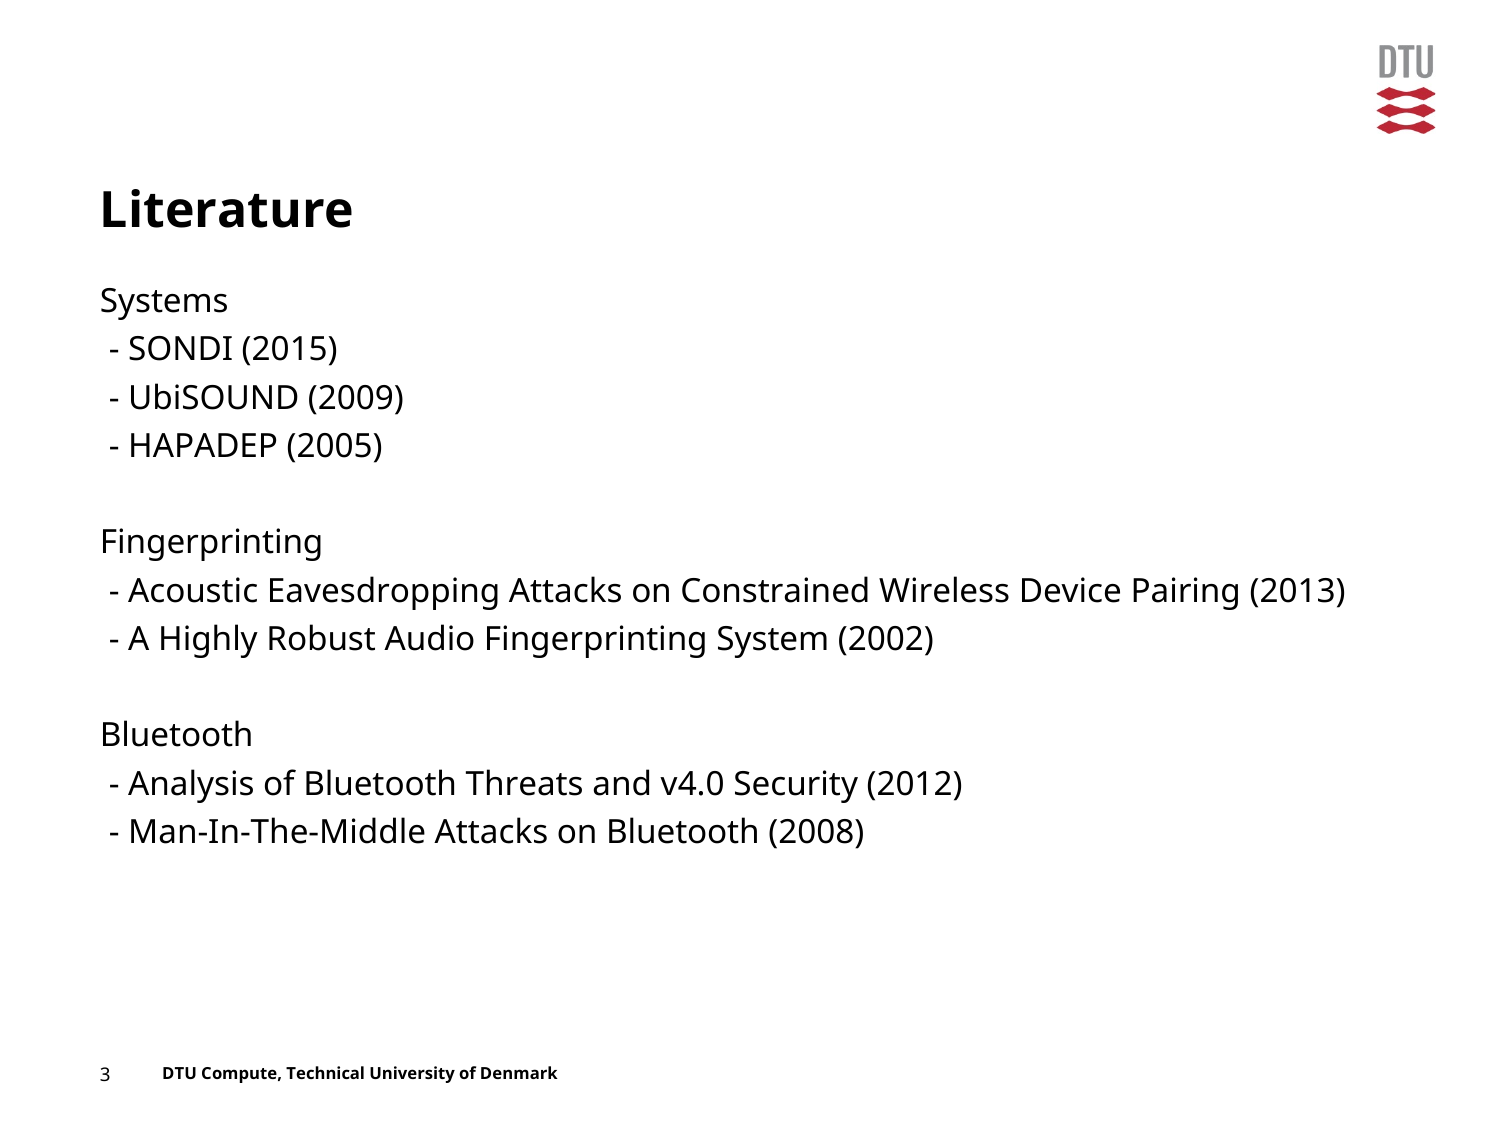

# Literature
Systems
 - SONDI (2015)
 - UbiSOUND (2009)
 - HAPADEP (2005)
Fingerprinting
 - Acoustic Eavesdropping Attacks on Constrained Wireless Device Pairing (2013)
 - A Highly Robust Audio Fingerprinting System (2002)
Bluetooth
 - Analysis of Bluetooth Threats and v4.0 Security (2012)
 - Man-In-The-Middle Attacks on Bluetooth (2008)